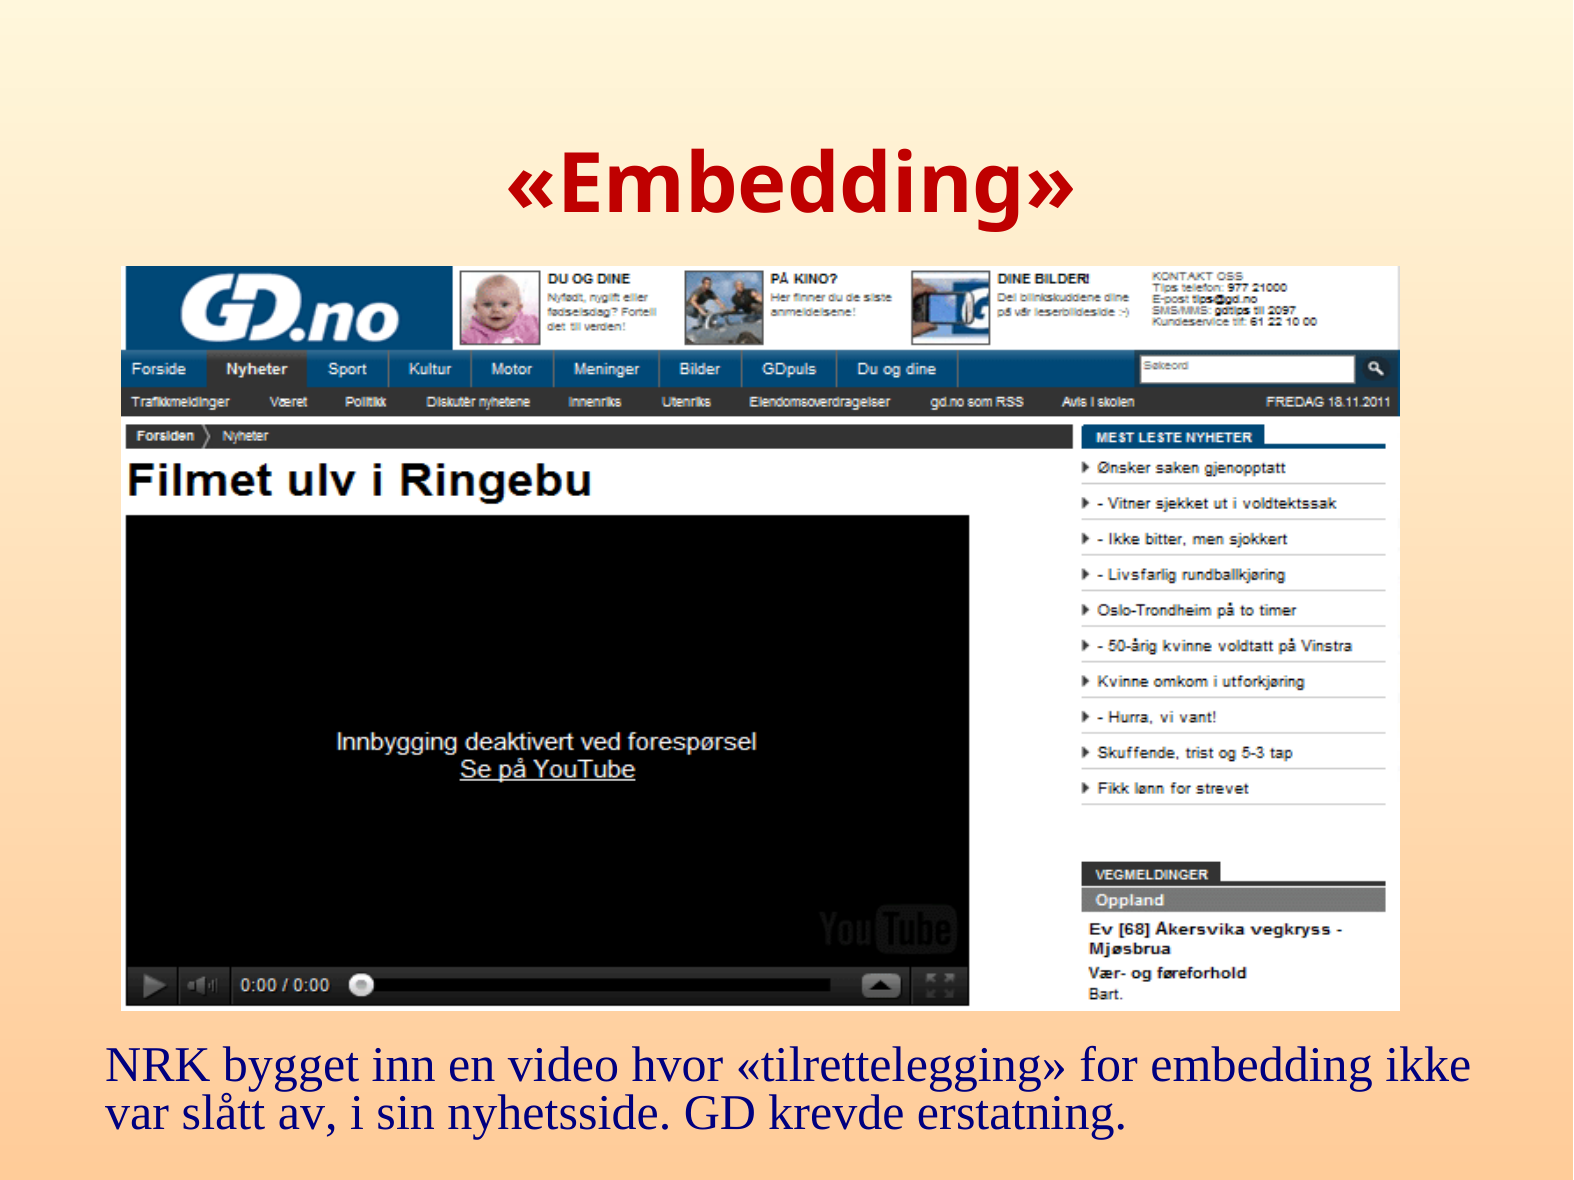

# «Embedding»
NRK bygget inn en video hvor «tilrettelegging» for embedding ikke
var slått av, i sin nyhetsside. GD krevde erstatning.